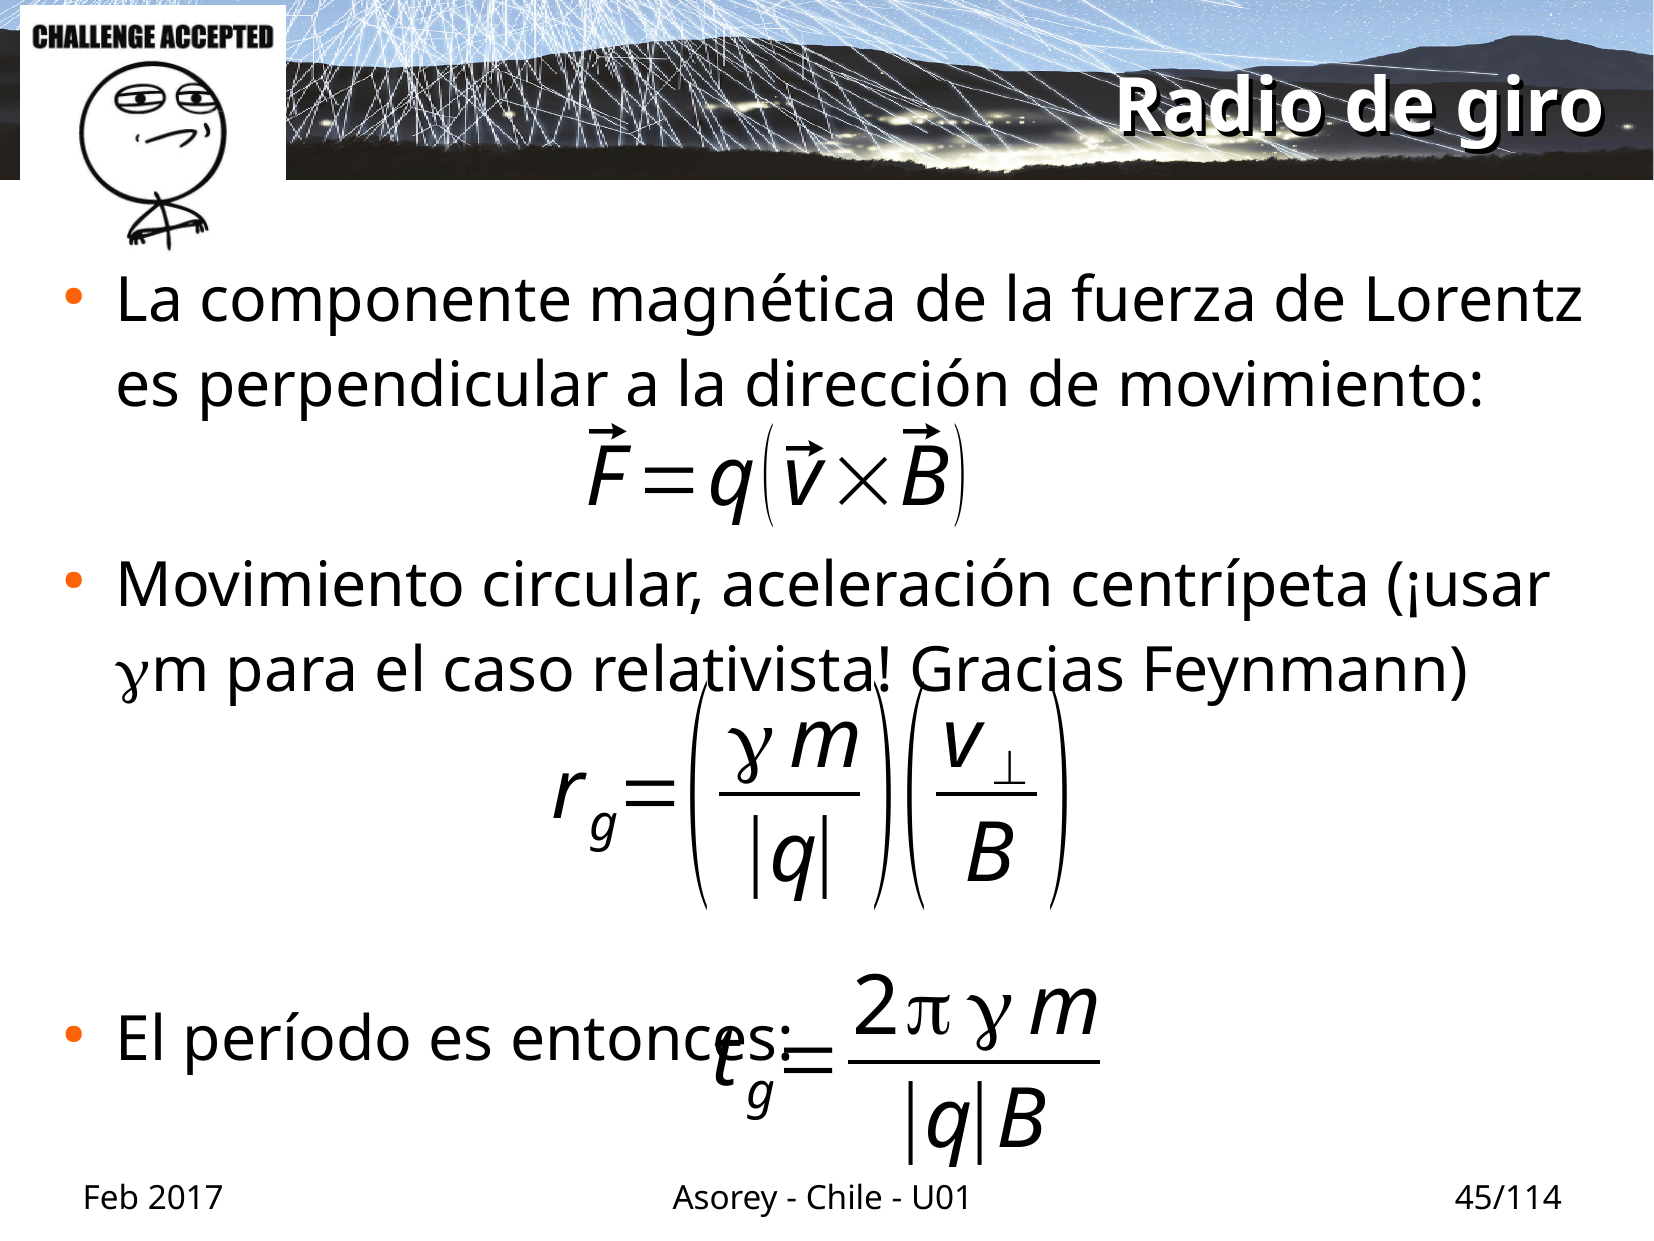

# Radio de giro
La componente magnética de la fuerza de Lorentz es perpendicular a la dirección de movimiento:
Movimiento circular, aceleración centrípeta (¡usar gm para el caso relativista! Gracias Feynmann)
El período es entonces:
Feb 2017
Asorey - Chile - U01
45